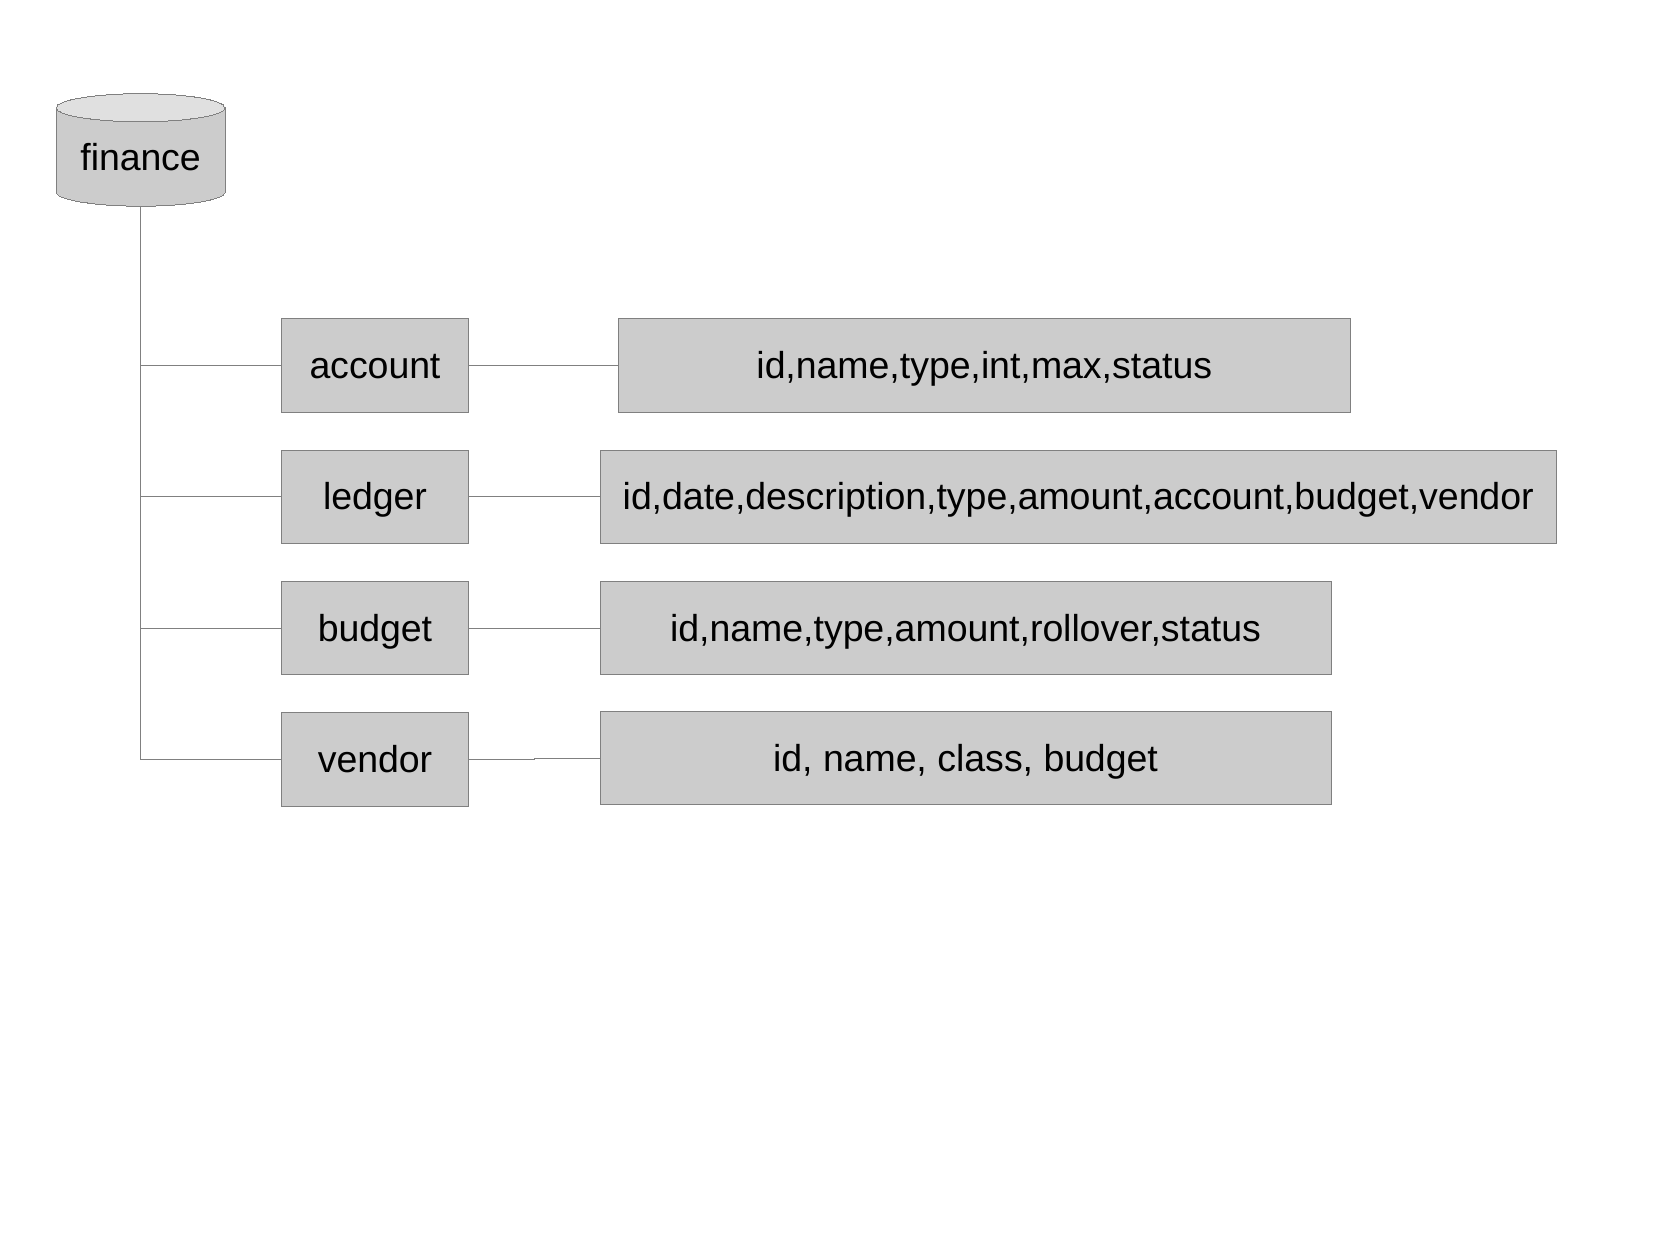

finance
account
id,name,type,int,max,status
ledger
id,date,description,type,amount,account,budget,vendor
budget
id,name,type,amount,rollover,status
id, name, class, budget
vendor